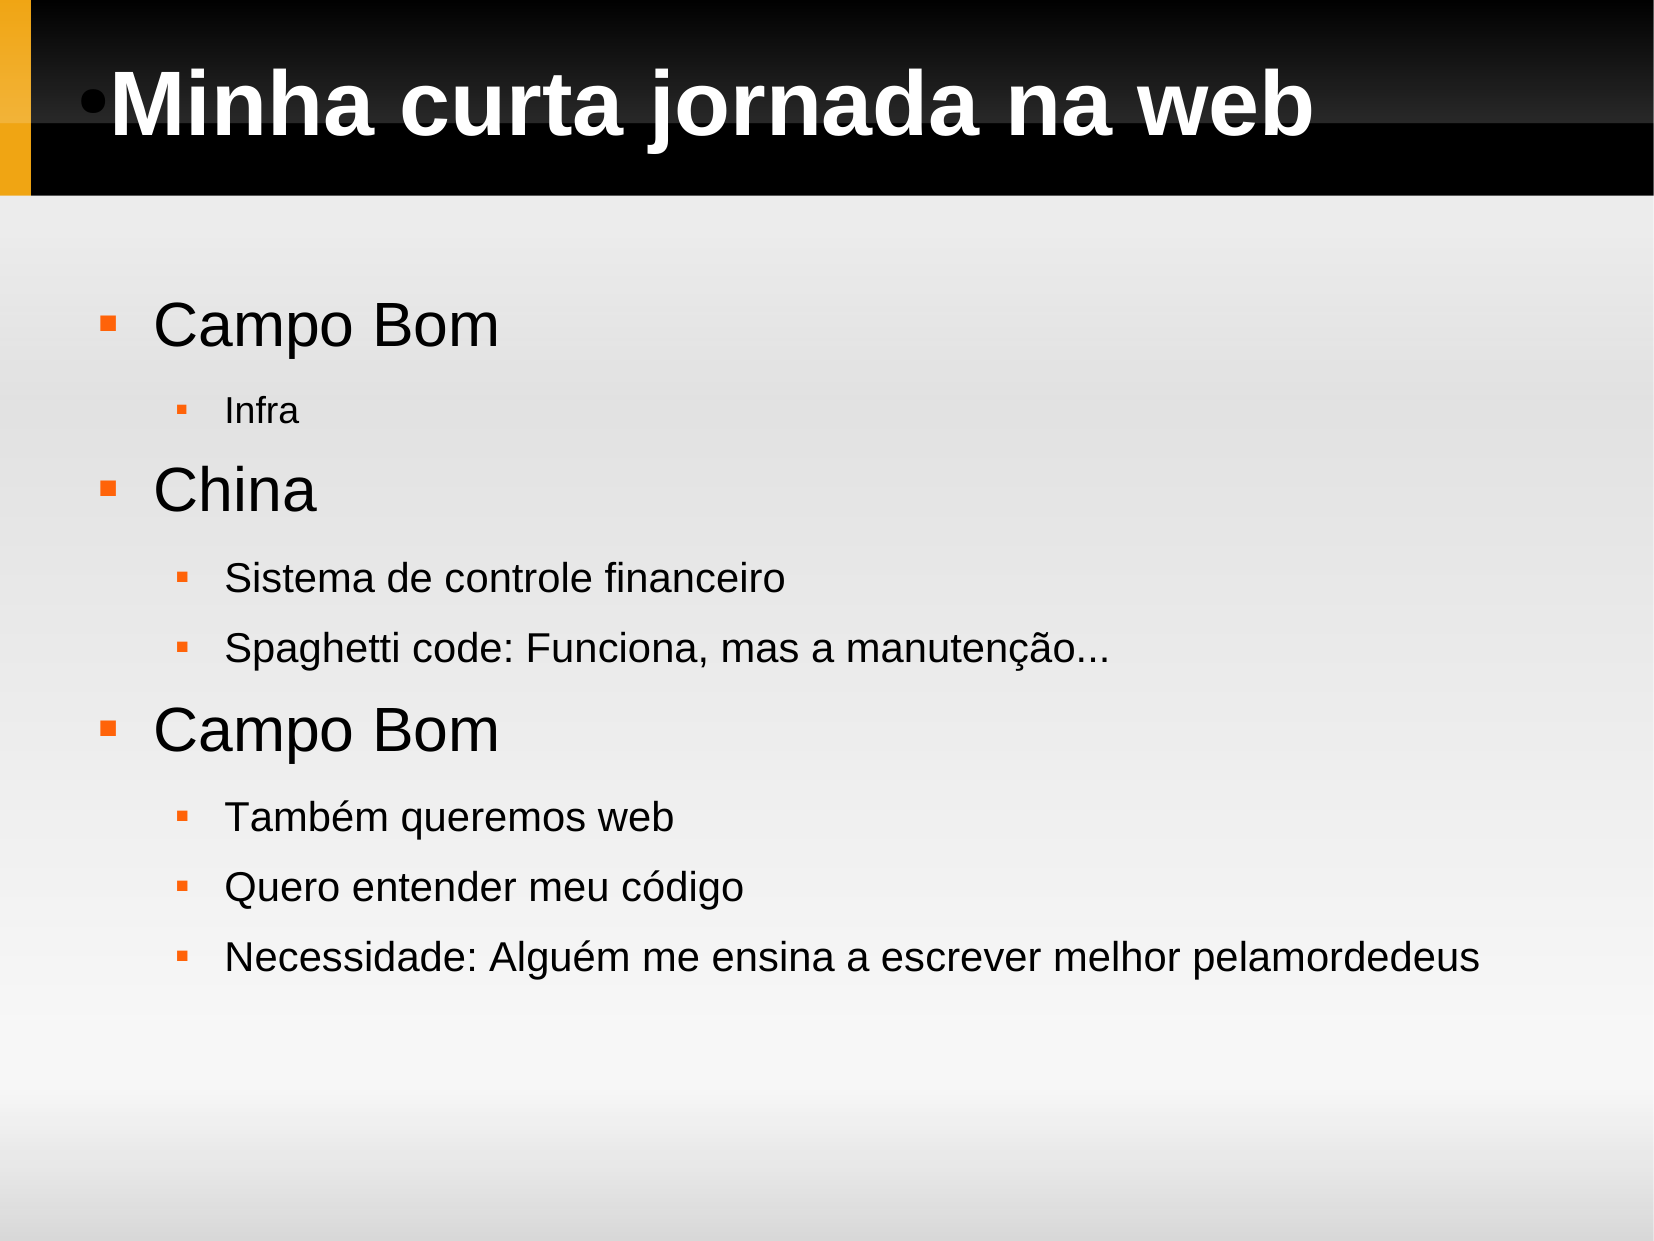

# Minha curta jornada na web
Campo Bom
Infra
China
Sistema de controle financeiro
Spaghetti code: Funciona, mas a manutenção...
Campo Bom
Também queremos web
Quero entender meu código
Necessidade: Alguém me ensina a escrever melhor pelamordedeus